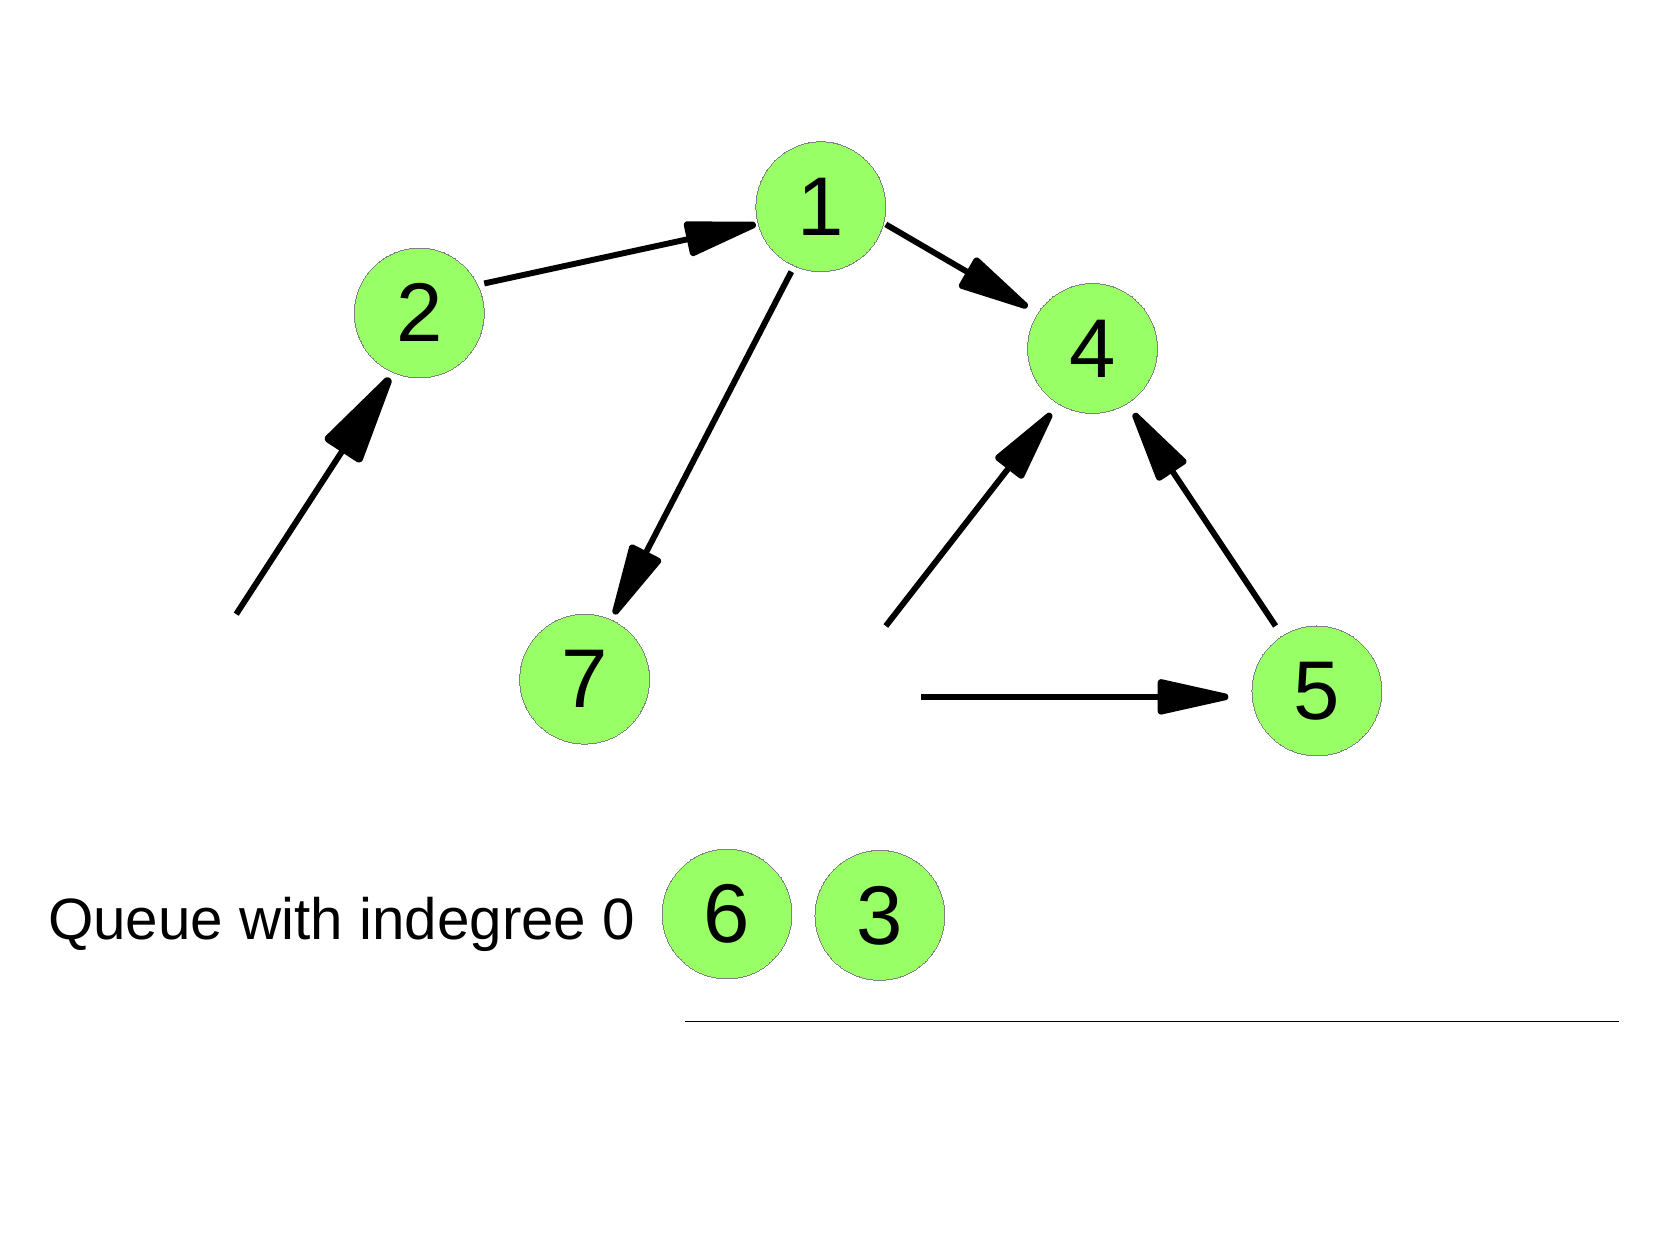

1
2
4
7
5
6
3
Queue with indegree 0